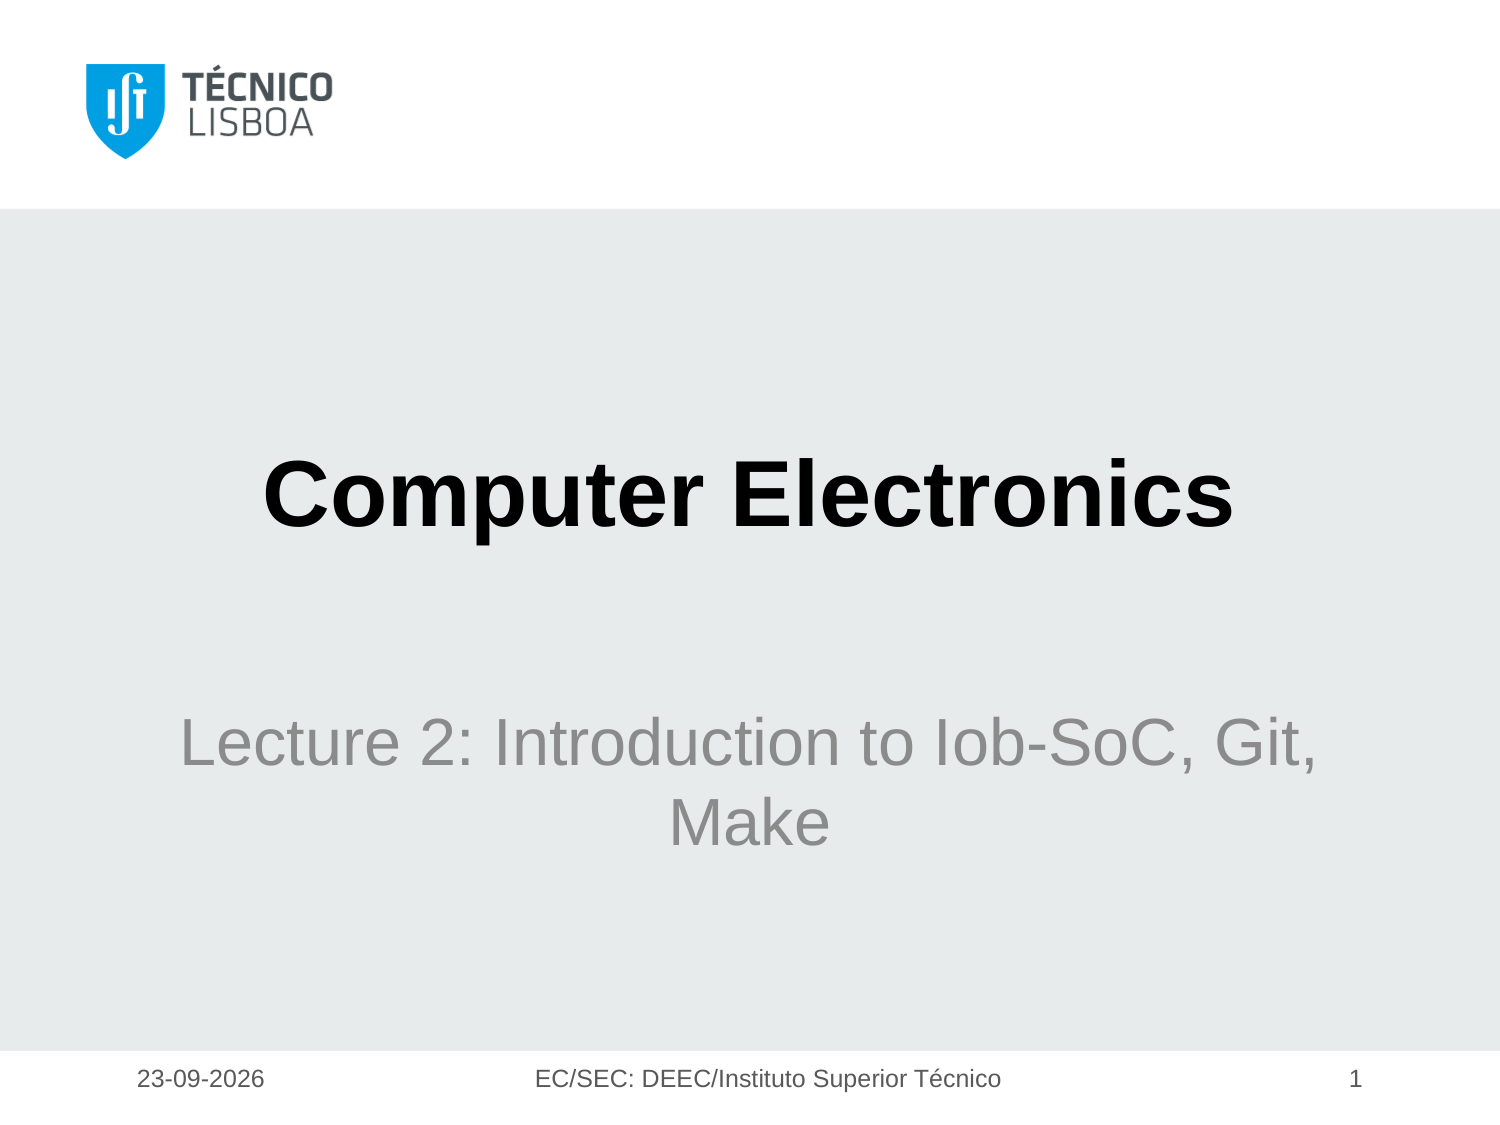

Computer Electronics
# Lecture 2: Introduction to Iob-SoC, Git, Make
EC/SEC: DEEC/Instituto Superior Técnico
1